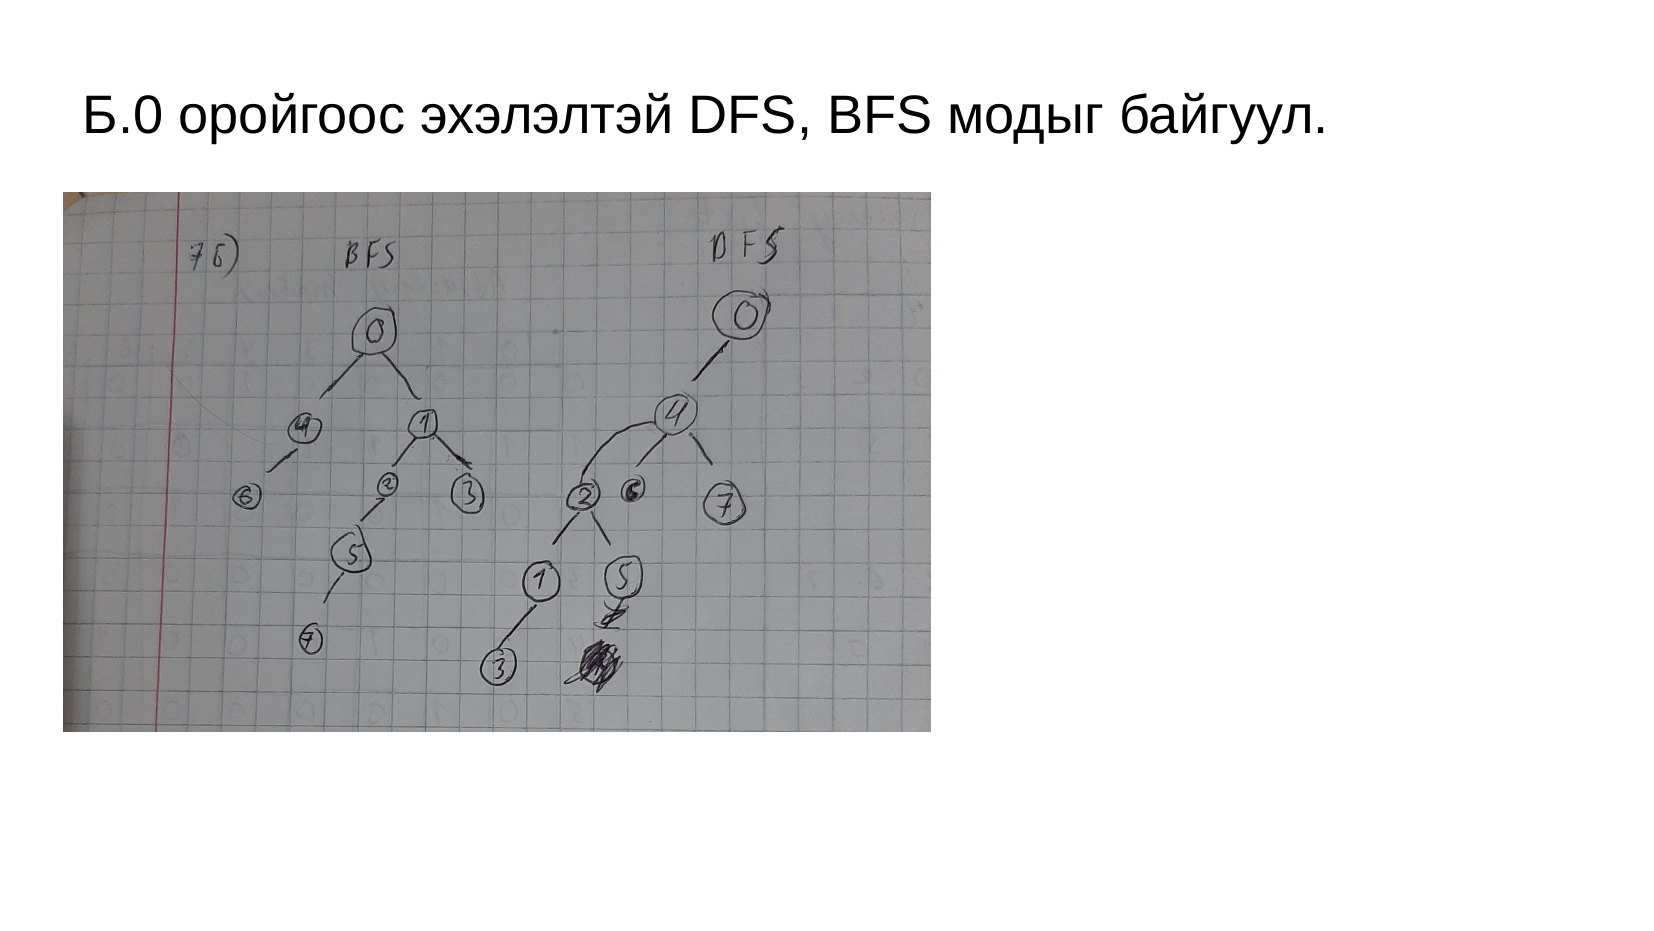

# Б.0 оройгоос эхэлэлтэй DFS, BFS модыг байгуул.